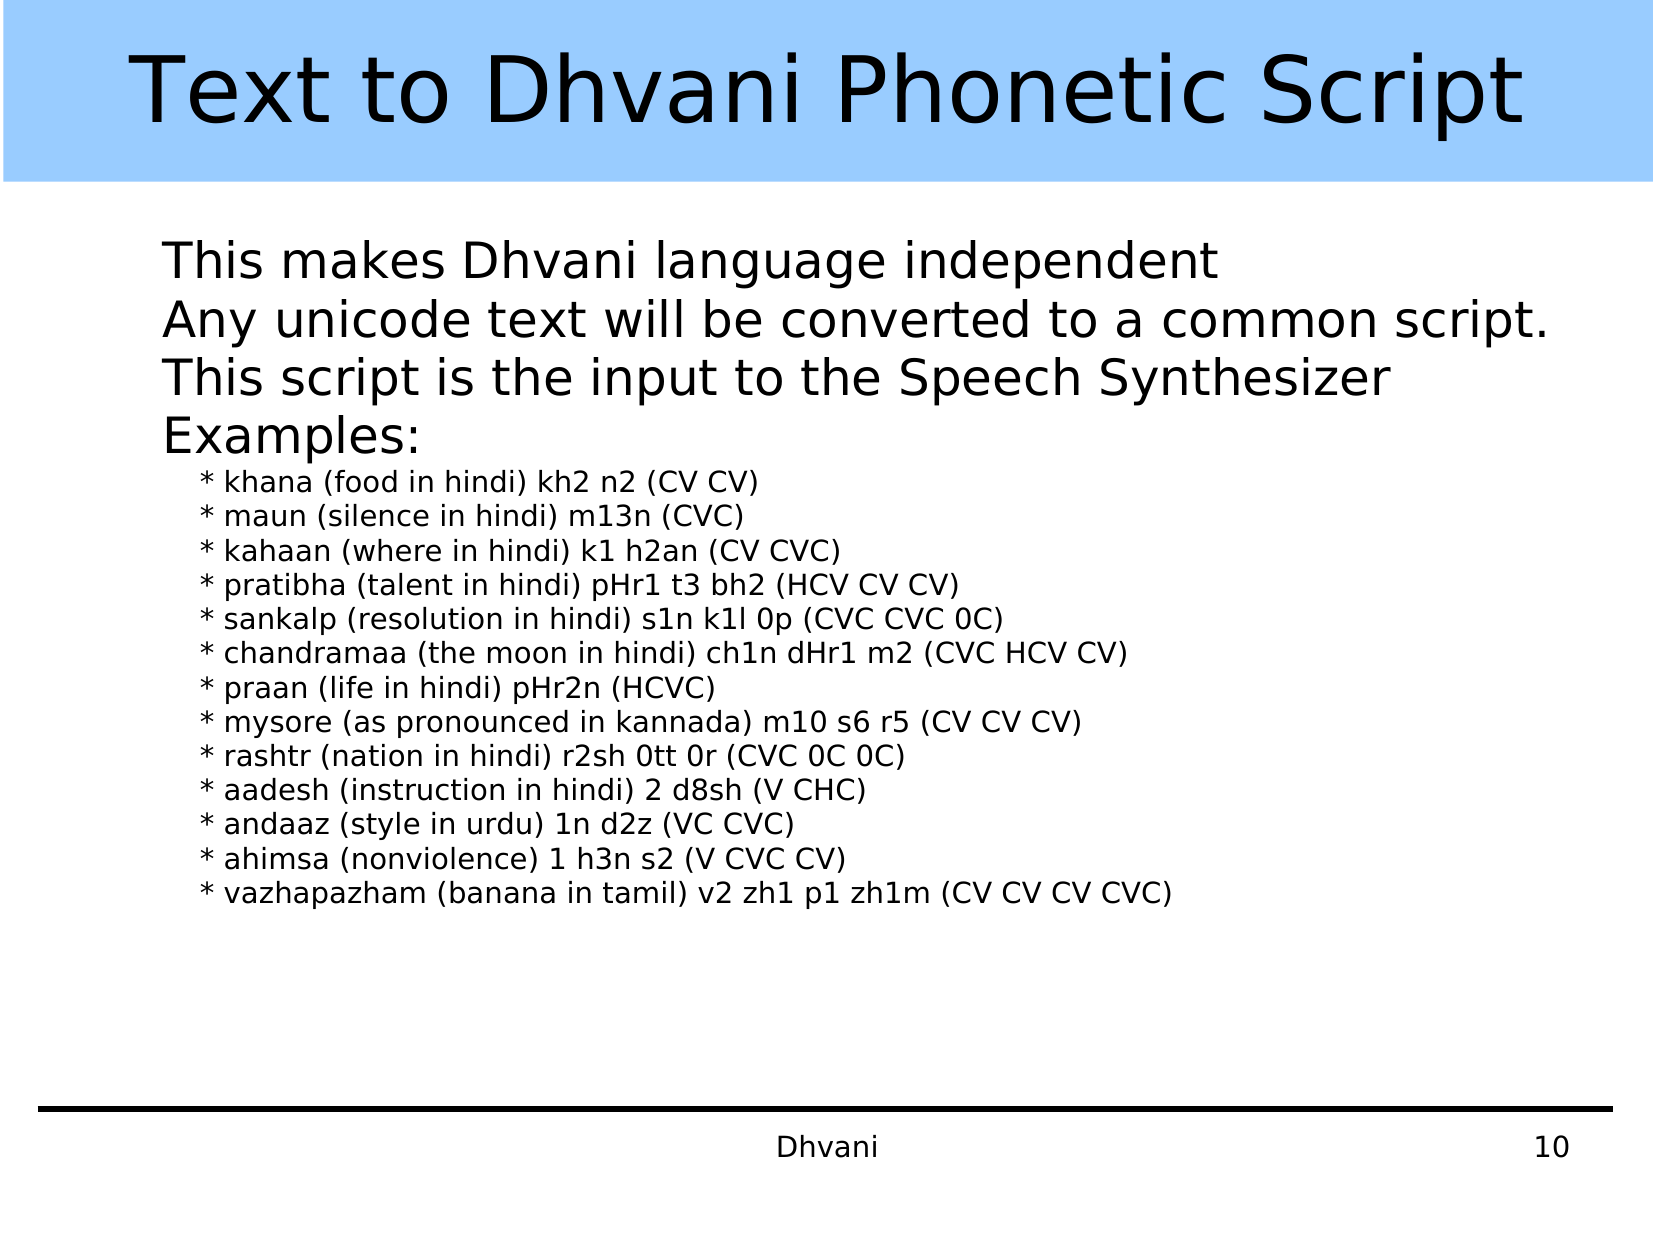

# Text to Dhvani Phonetic Script
This makes Dhvani language independent
Any unicode text will be converted to a common script.
This script is the input to the Speech Synthesizer
Examples:
 * khana (food in hindi) kh2 n2 (CV CV)
 * maun (silence in hindi) m13n (CVC)
 * kahaan (where in hindi) k1 h2an (CV CVC)
 * pratibha (talent in hindi) pHr1 t3 bh2 (HCV CV CV)
 * sankalp (resolution in hindi) s1n k1l 0p (CVC CVC 0C)
 * chandramaa (the moon in hindi) ch1n dHr1 m2 (CVC HCV CV)
 * praan (life in hindi) pHr2n (HCVC)
 * mysore (as pronounced in kannada) m10 s6 r5 (CV CV CV)
 * rashtr (nation in hindi) r2sh 0tt 0r (CVC 0C 0C)
 * aadesh (instruction in hindi) 2 d8sh (V CHC)
 * andaaz (style in urdu) 1n d2z (VC CVC)
 * ahimsa (nonviolence) 1 h3n s2 (V CVC CV)
 * vazhapazham (banana in tamil) v2 zh1 p1 zh1m (CV CV CV CVC)
Dhvani
10